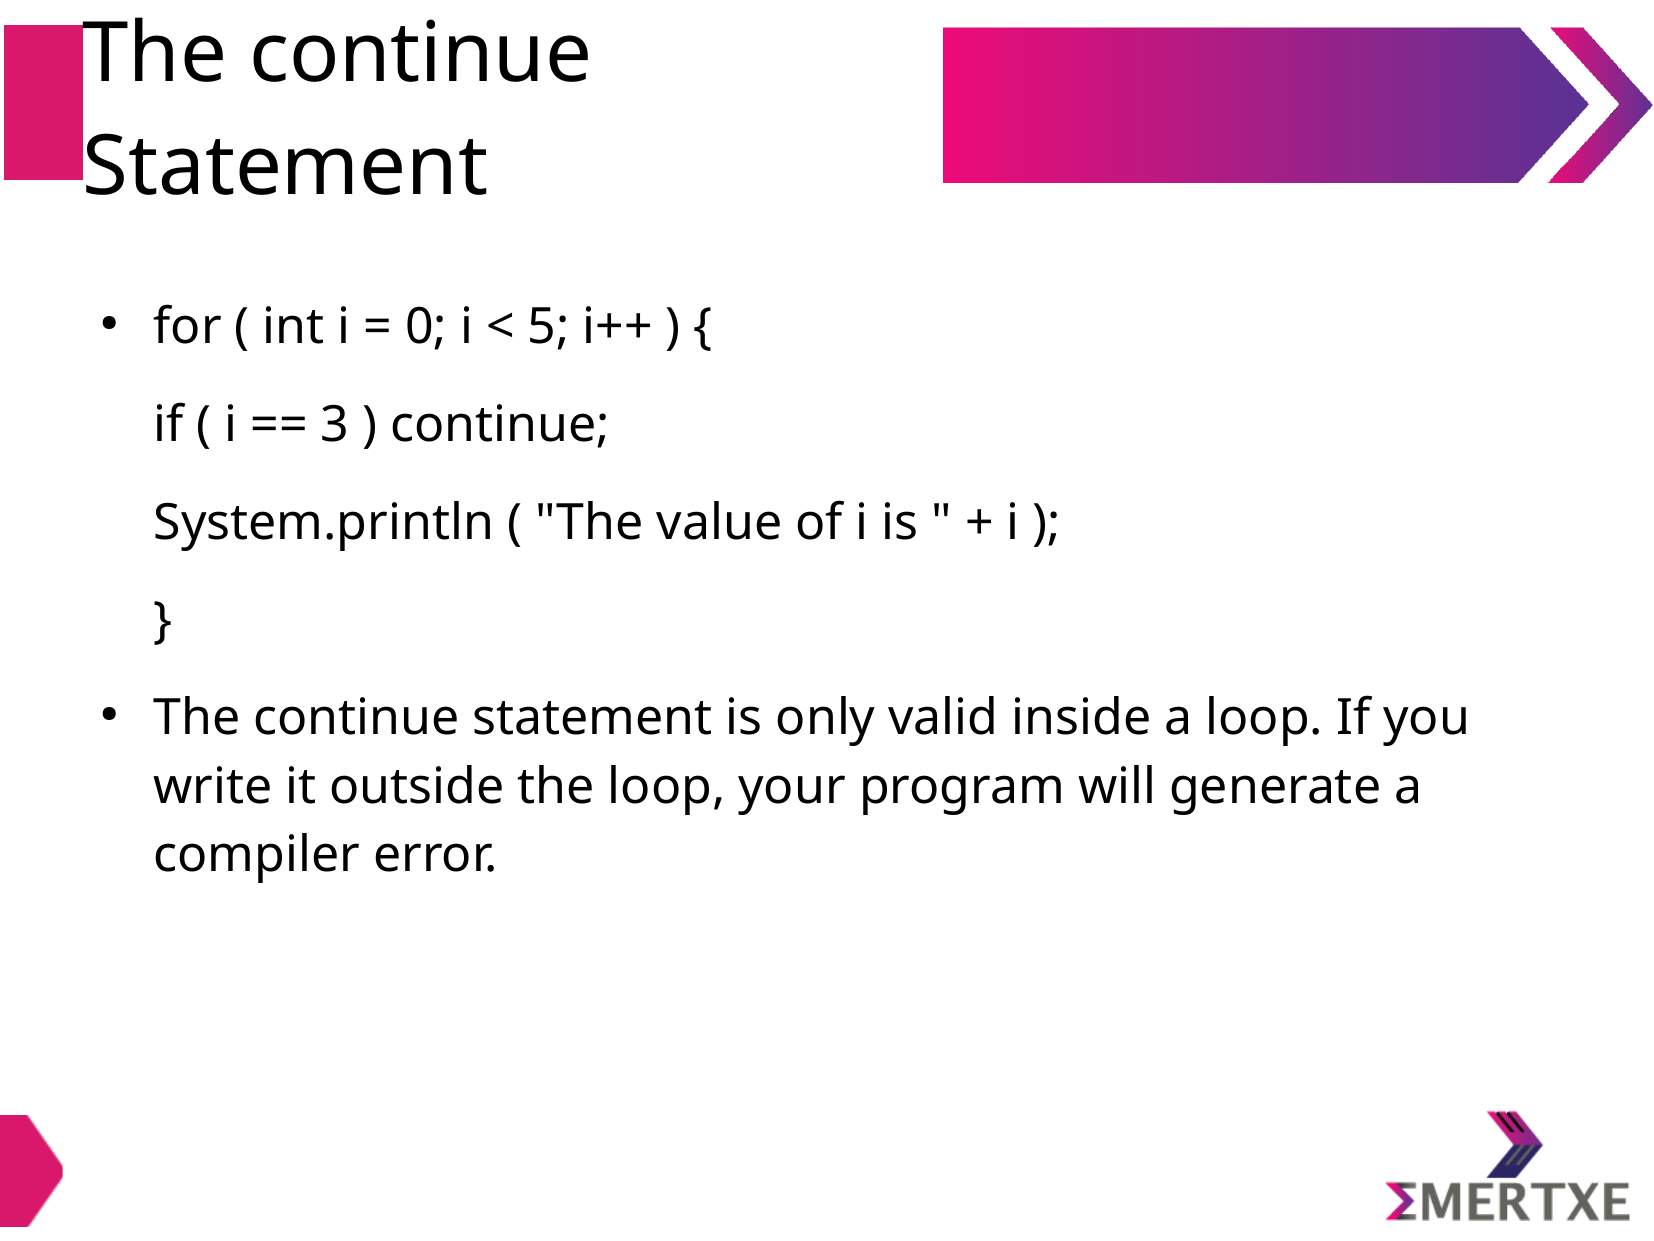

# The continue Statement
for ( int i = 0; i < 5; i++ ) {
if ( i == 3 ) continue;
System.println ( "The value of i is " + i );
}
The continue statement is only valid inside a loop. If you write it outside the loop, your program will generate a compiler error.